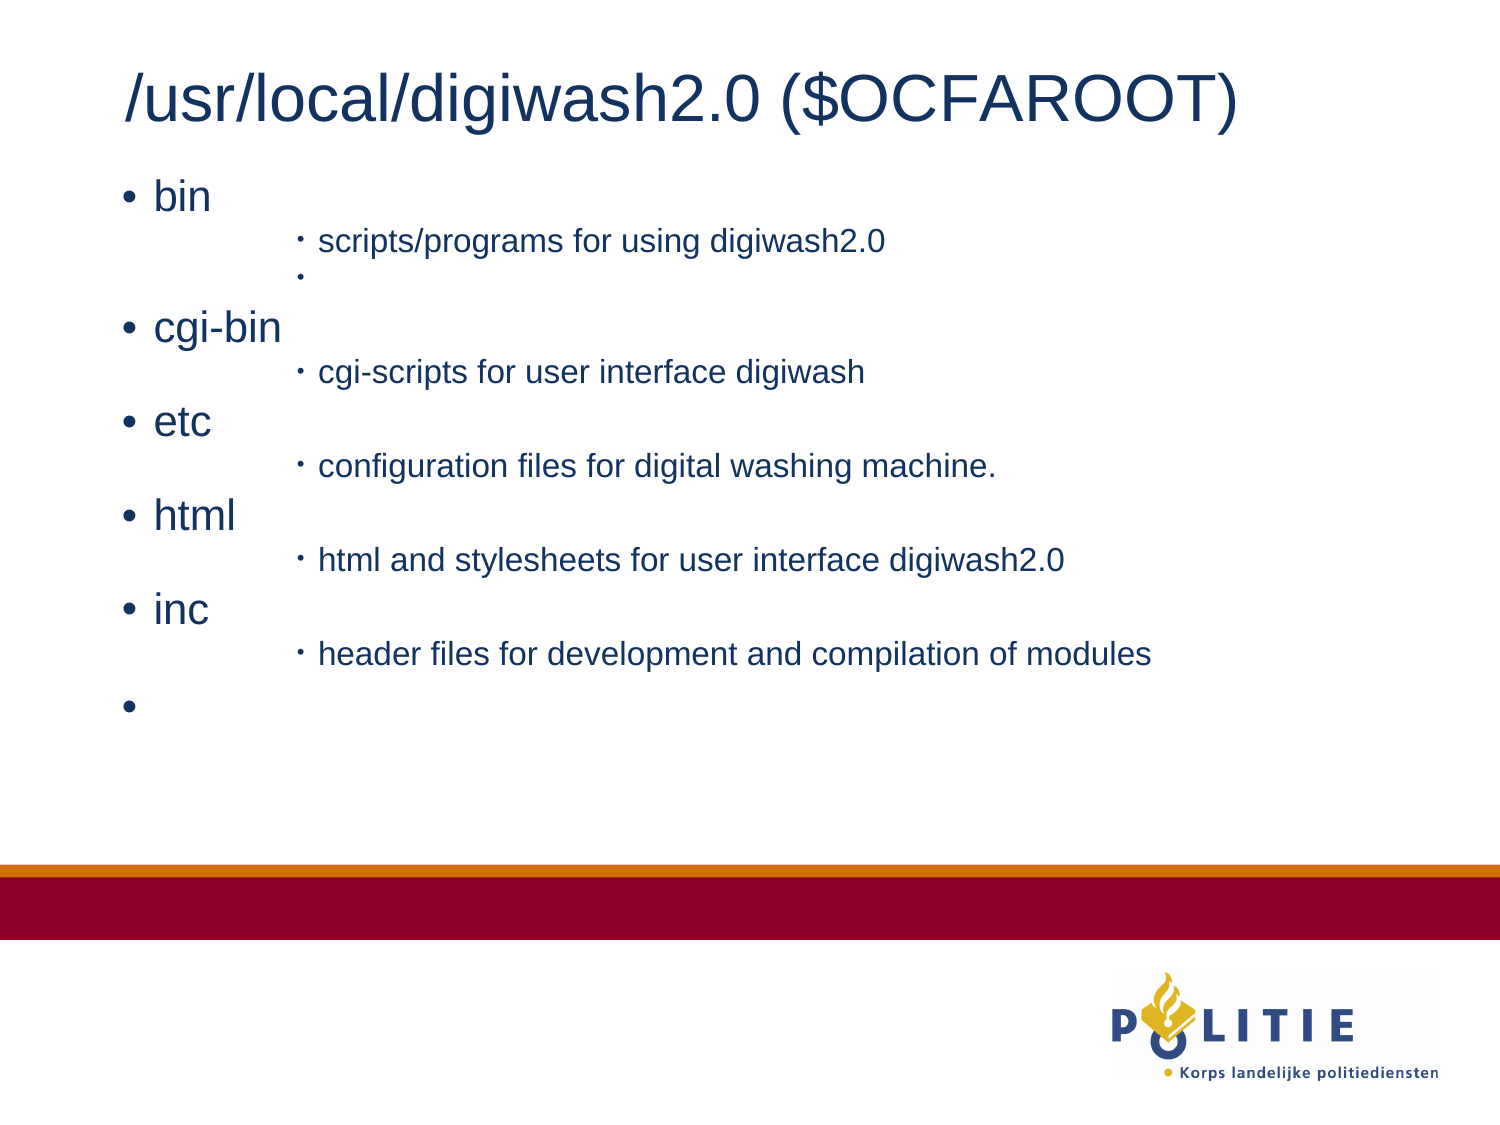

# /usr/local/digiwash2.0 ($OCFAROOT)
bin
scripts/programs for using digiwash2.0
cgi-bin
cgi-scripts for user interface digiwash
etc
configuration files for digital washing machine.
html
html and stylesheets for user interface digiwash2.0
inc
header files for development and compilation of modules